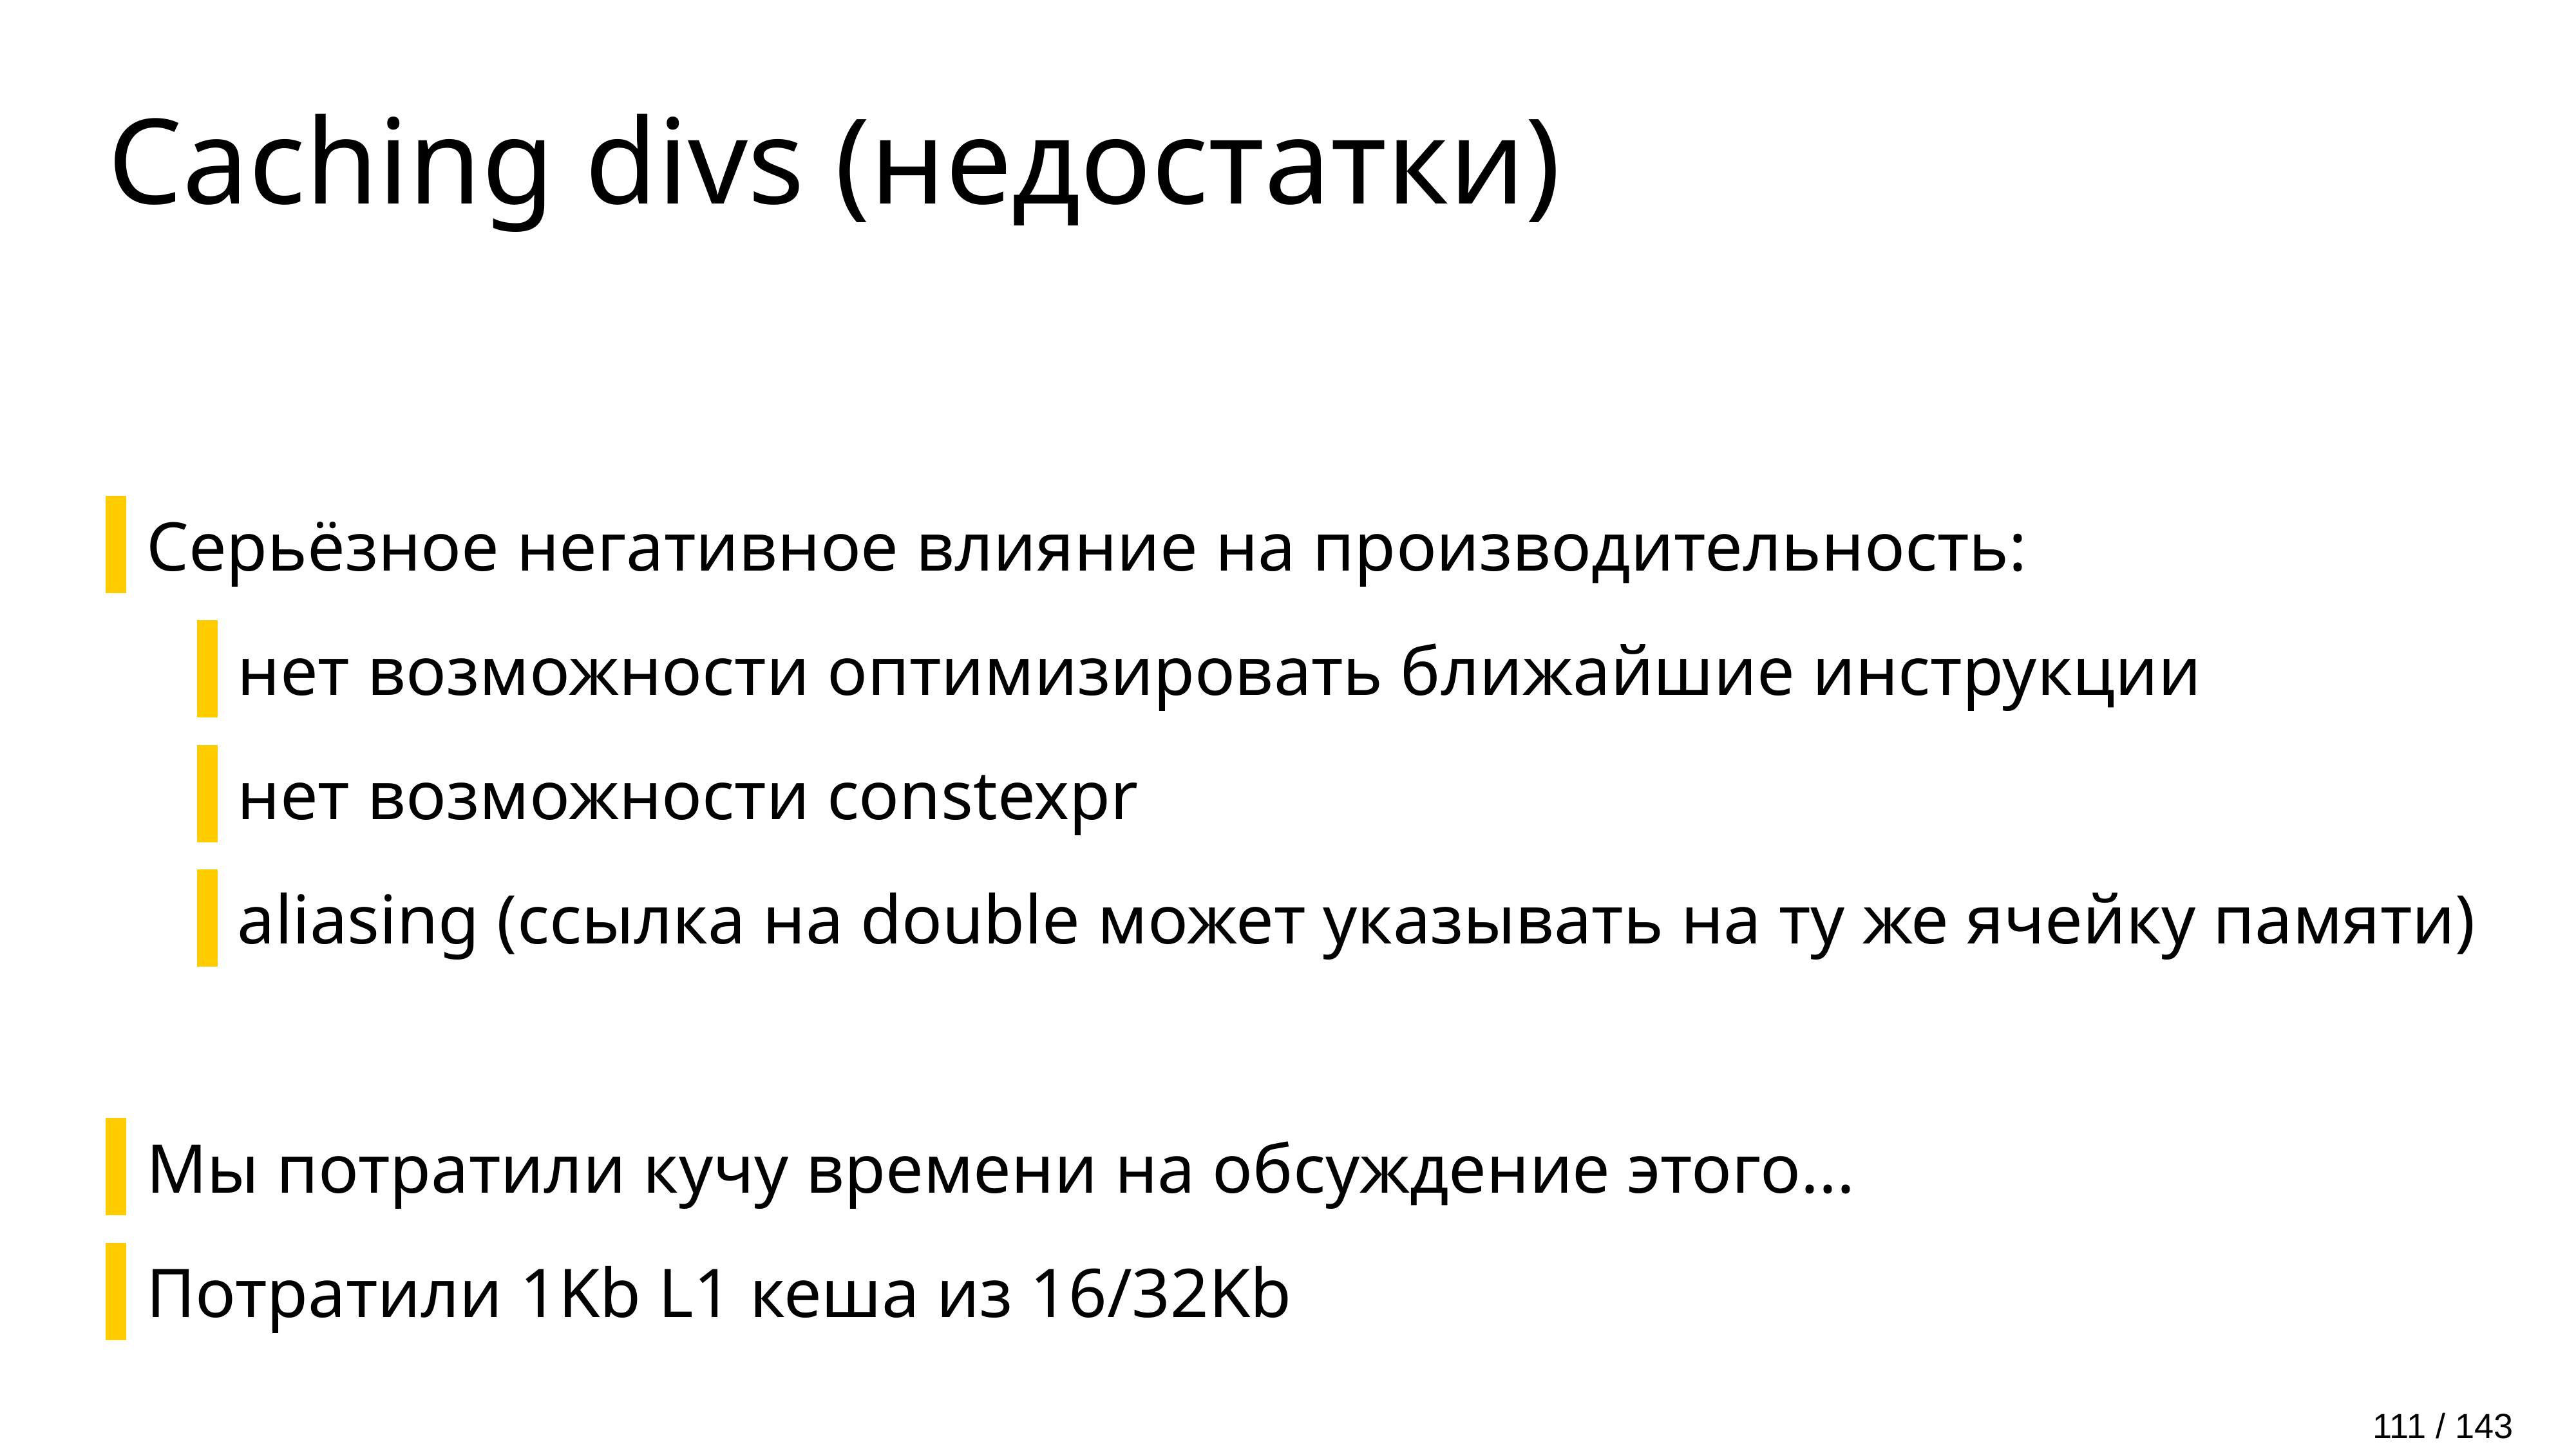

# Caching divs (недостатки)
 Серьёзное негативное влияние на производительность:
 нет возможности оптимизировать ближайшие инструкции
 нет возможности constexpr
 aliasing (ссылка на double может указывать на ту же ячейку памяти)
 Мы потратили кучу времени на обсуждение этого...
 Потратили 1Kb L1 кеша из 16/32Kb
111 / 143